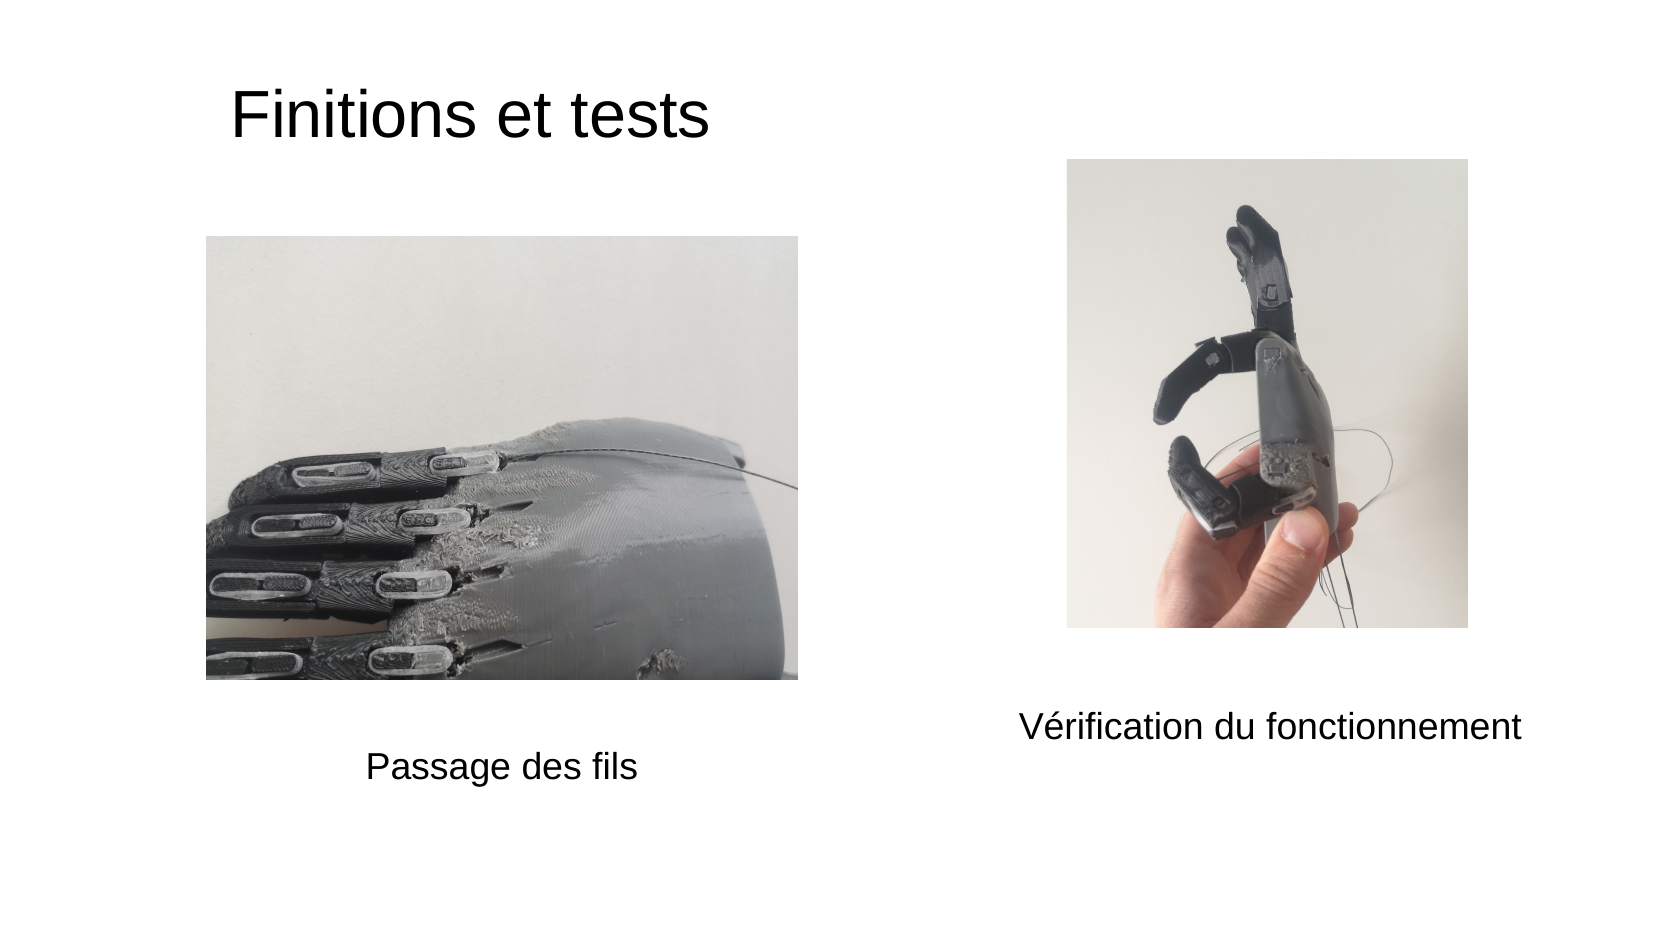

# Finitions et tests
Vérification du fonctionnement
Passage des fils